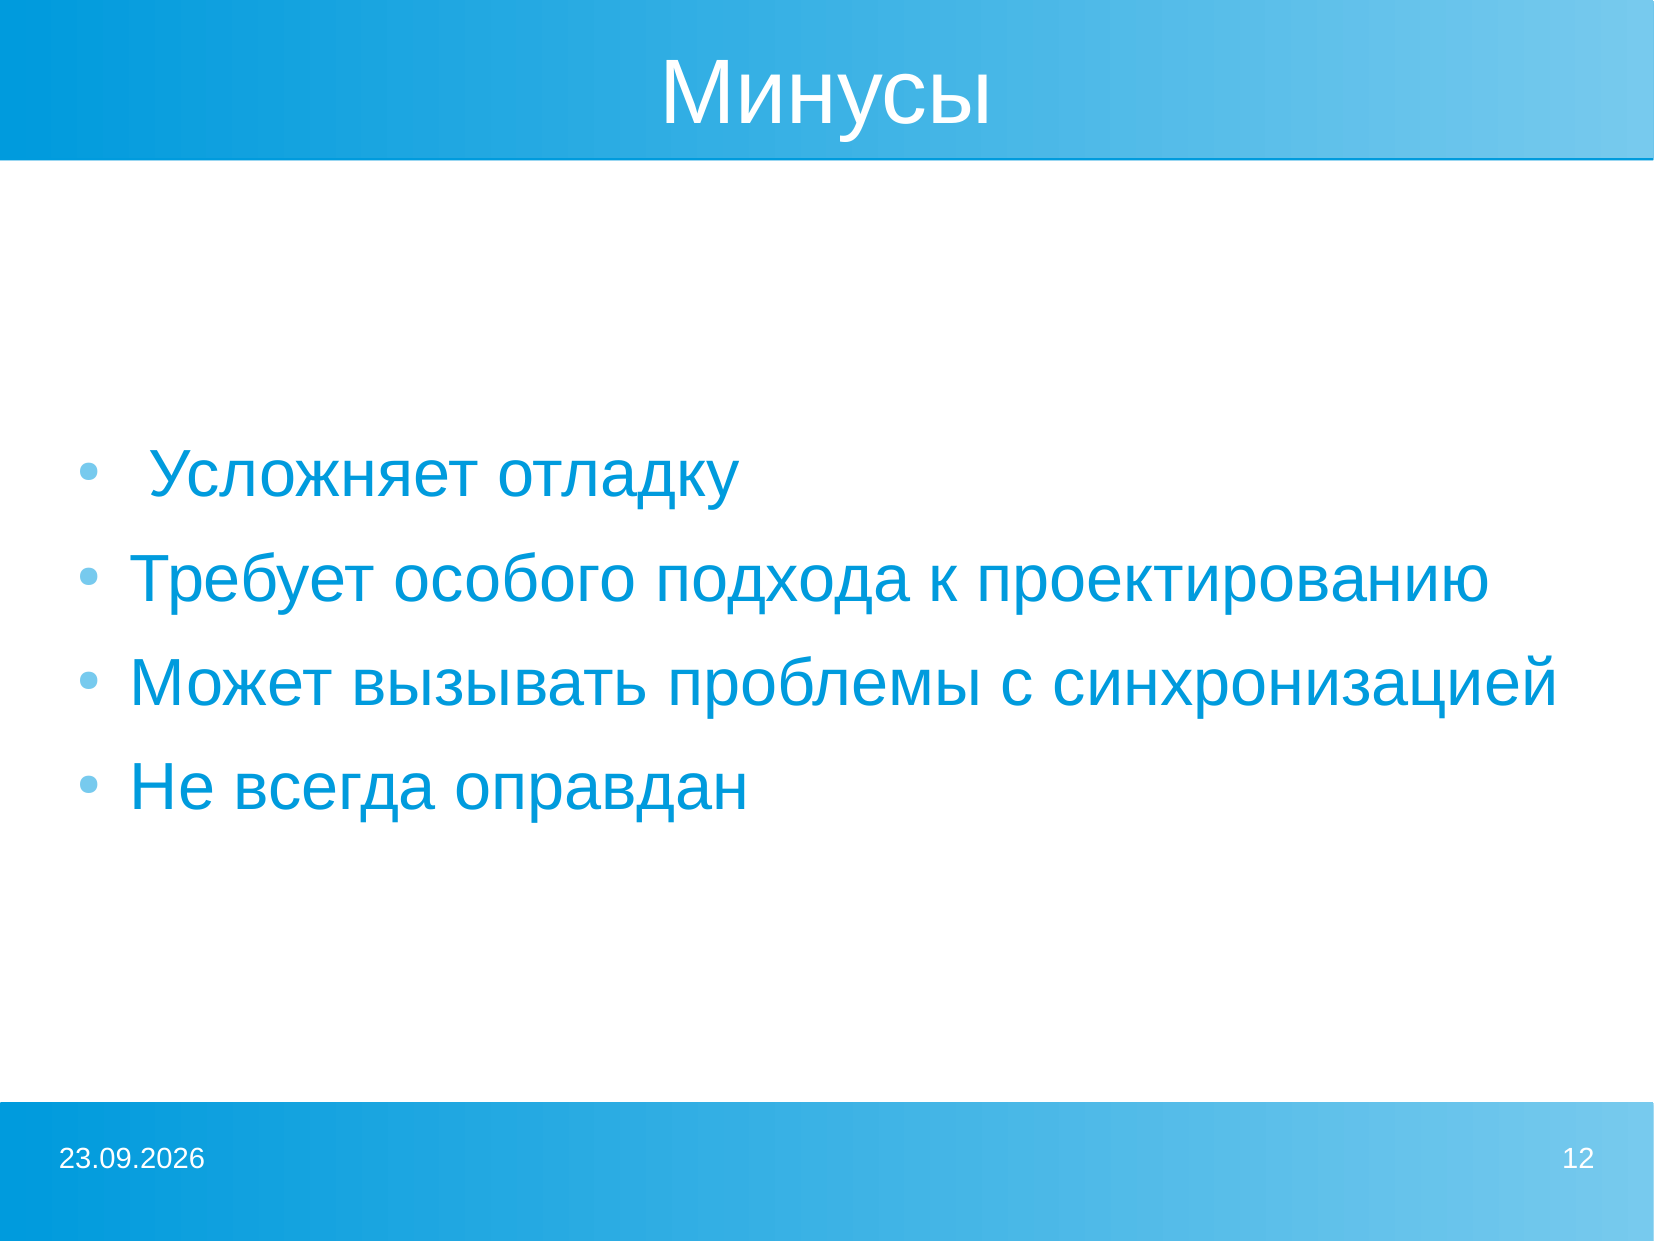

# Минусы
 Усложняет отладку
Требует особого подхода к проектированию
Может вызывать проблемы с синхронизацией
Не всегда оправдан
12